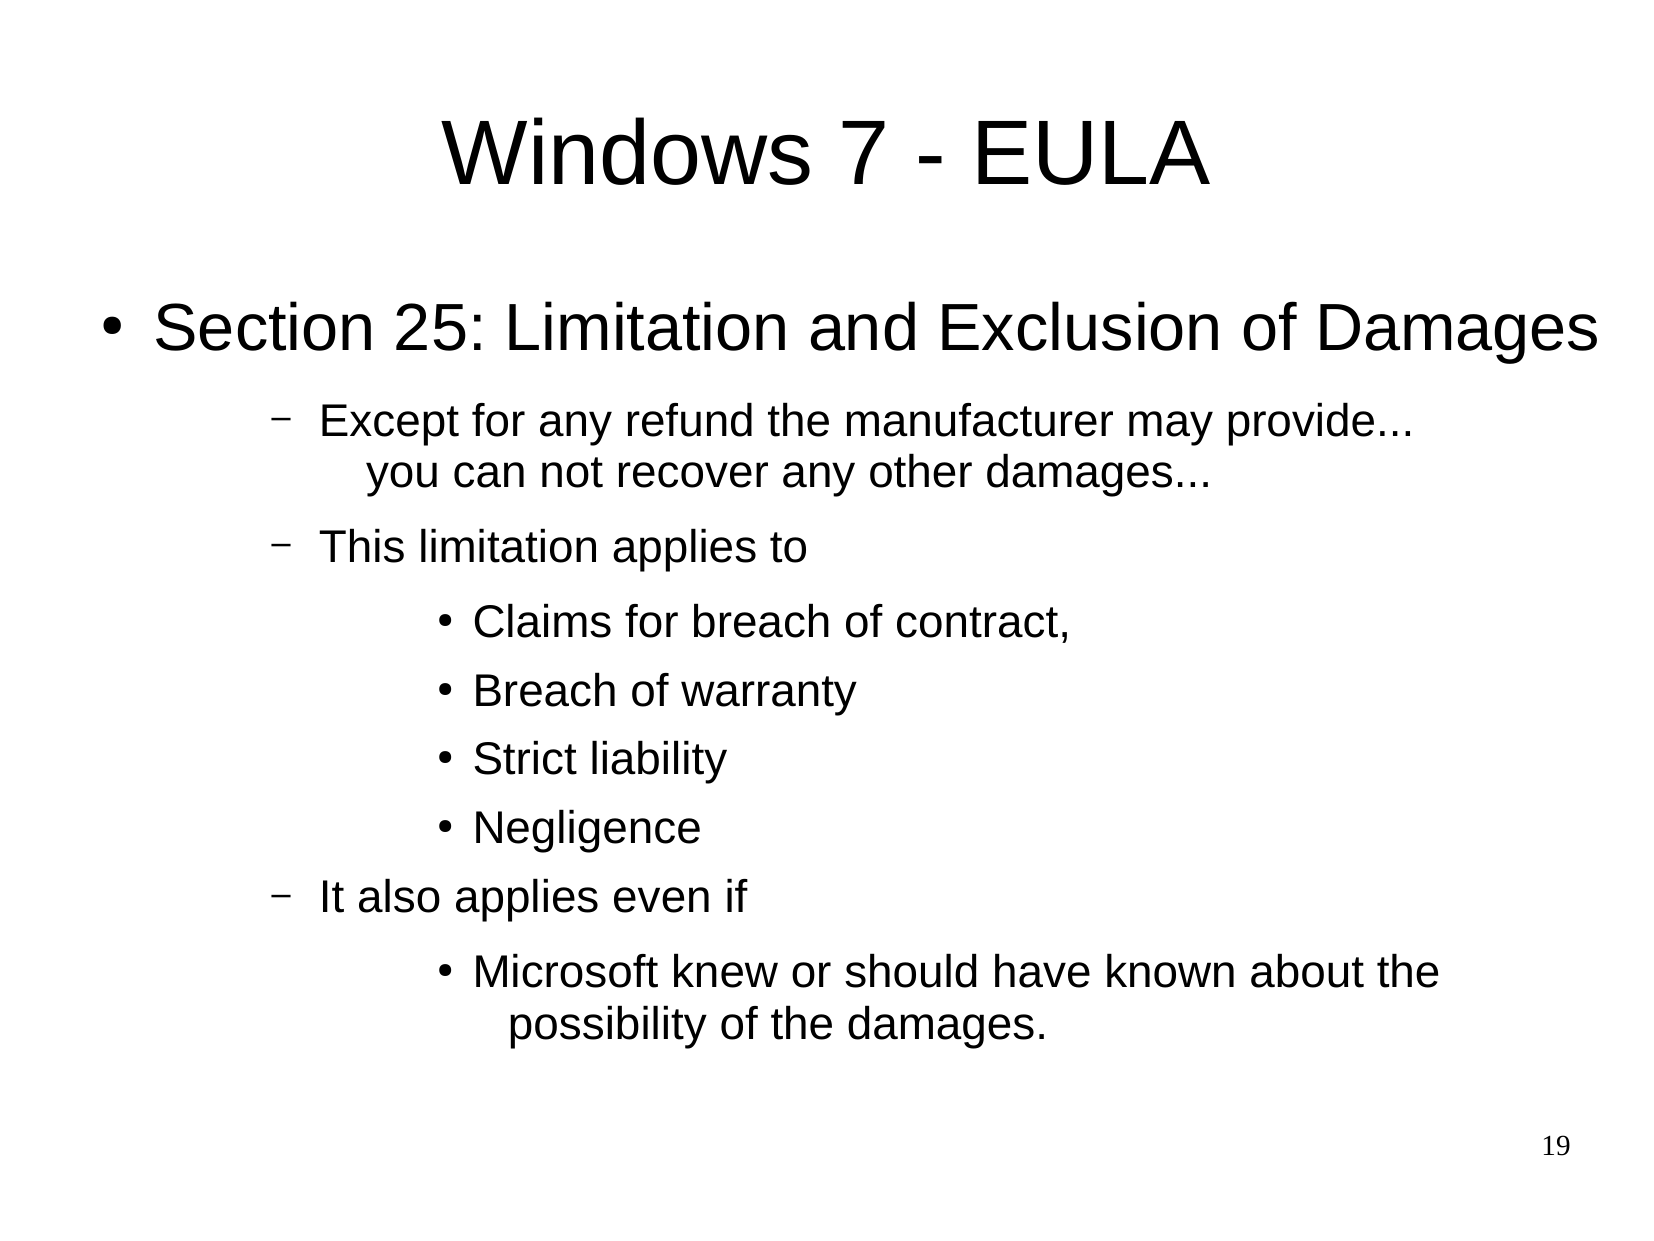

# Windows 7 - EULA
Section 25: Limitation and Exclusion of Damages
Except for any refund the manufacturer may provide...
you can not recover any other damages...
This limitation applies to
Claims for breach of contract,
Breach of warranty
Strict liability
Negligence
It also applies even if
Microsoft knew or should have known about the possibility of the damages.
19